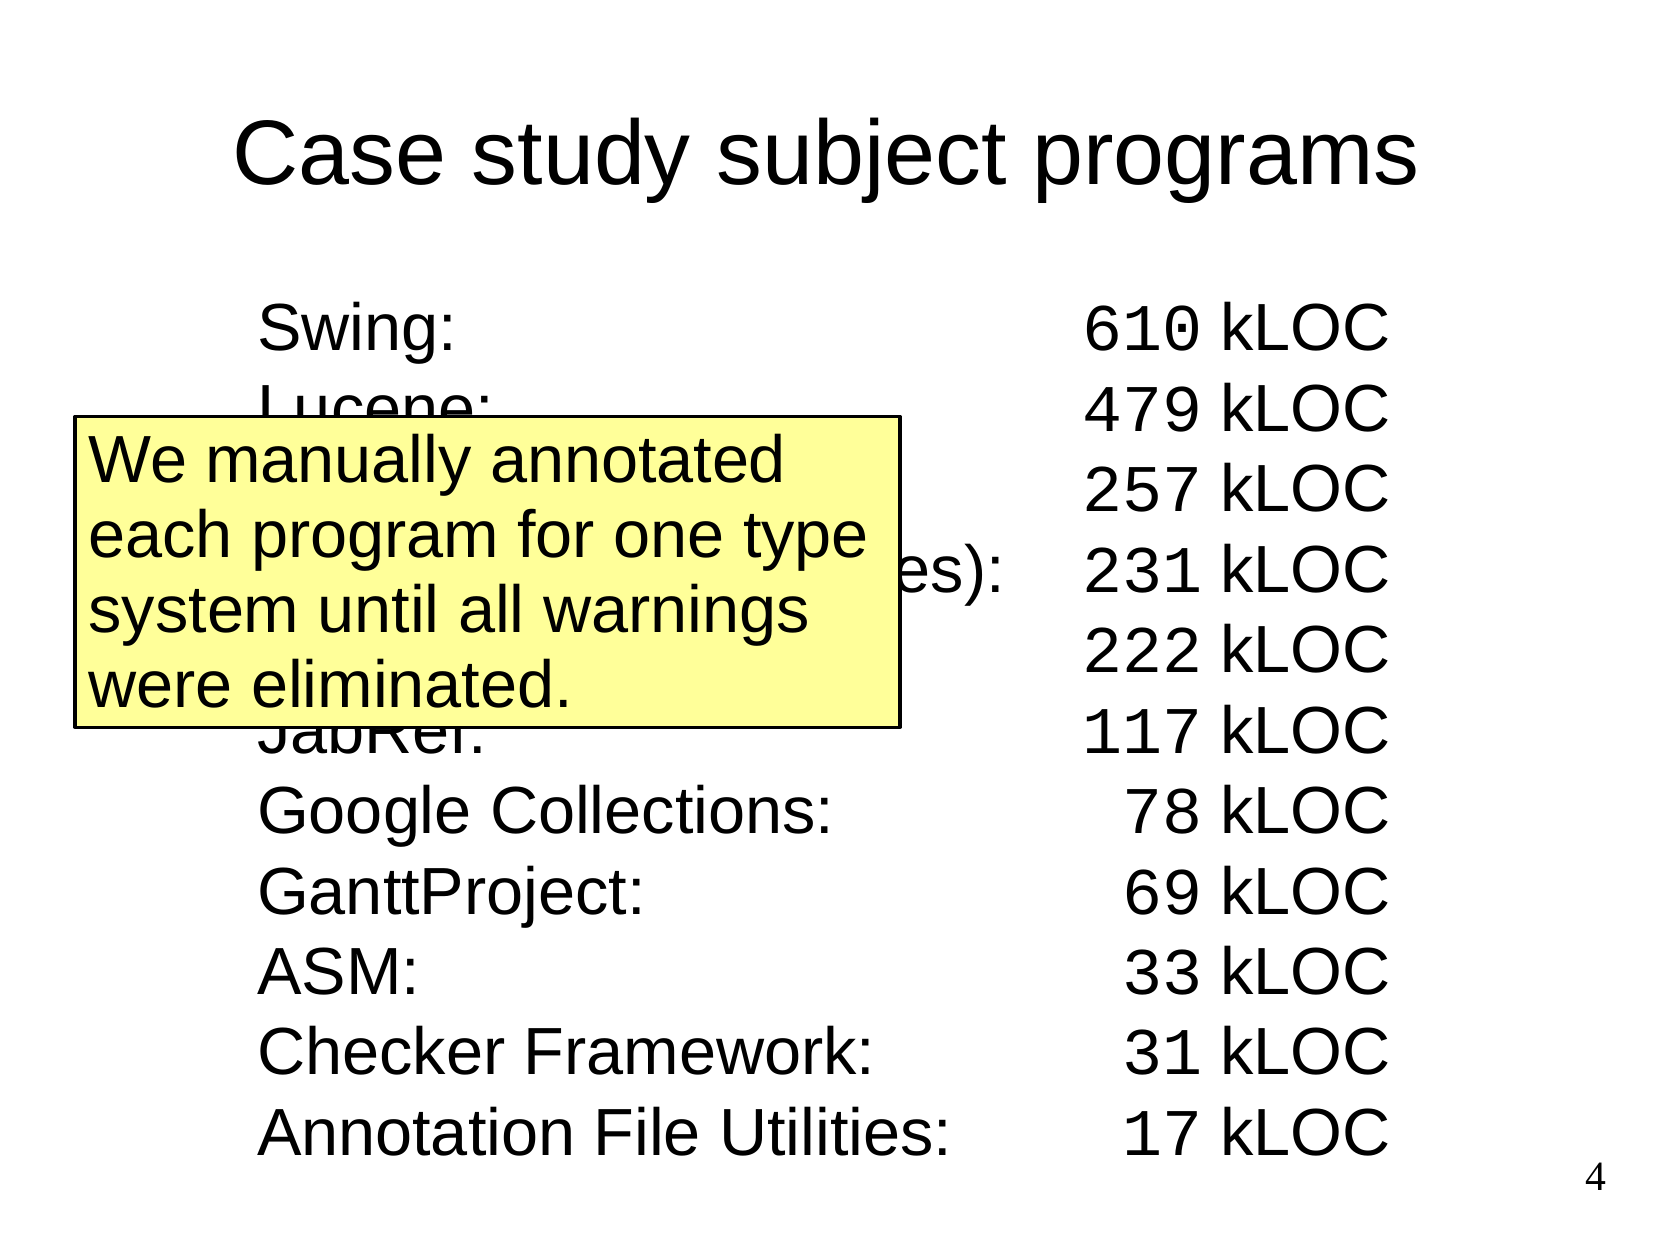

# Case study subject programs
Swing: 									610 kLOC
Lucene: 								479 kLOC
Xerces: 								257 kLOC
OpenJDK (17 packages): 	231 kLOC
Daikon: 								222 kLOC
JabRef: 								117 kLOC
Google Collections: 				 78 kLOC
GanttProject: 						 69 kLOC
ASM: 									 33 kLOC
Checker Framework: 			 31 kLOC
Annotation File Utilities: 		 17 kLOC
We manually annotated each program for one type system until all warnings were eliminated.
4